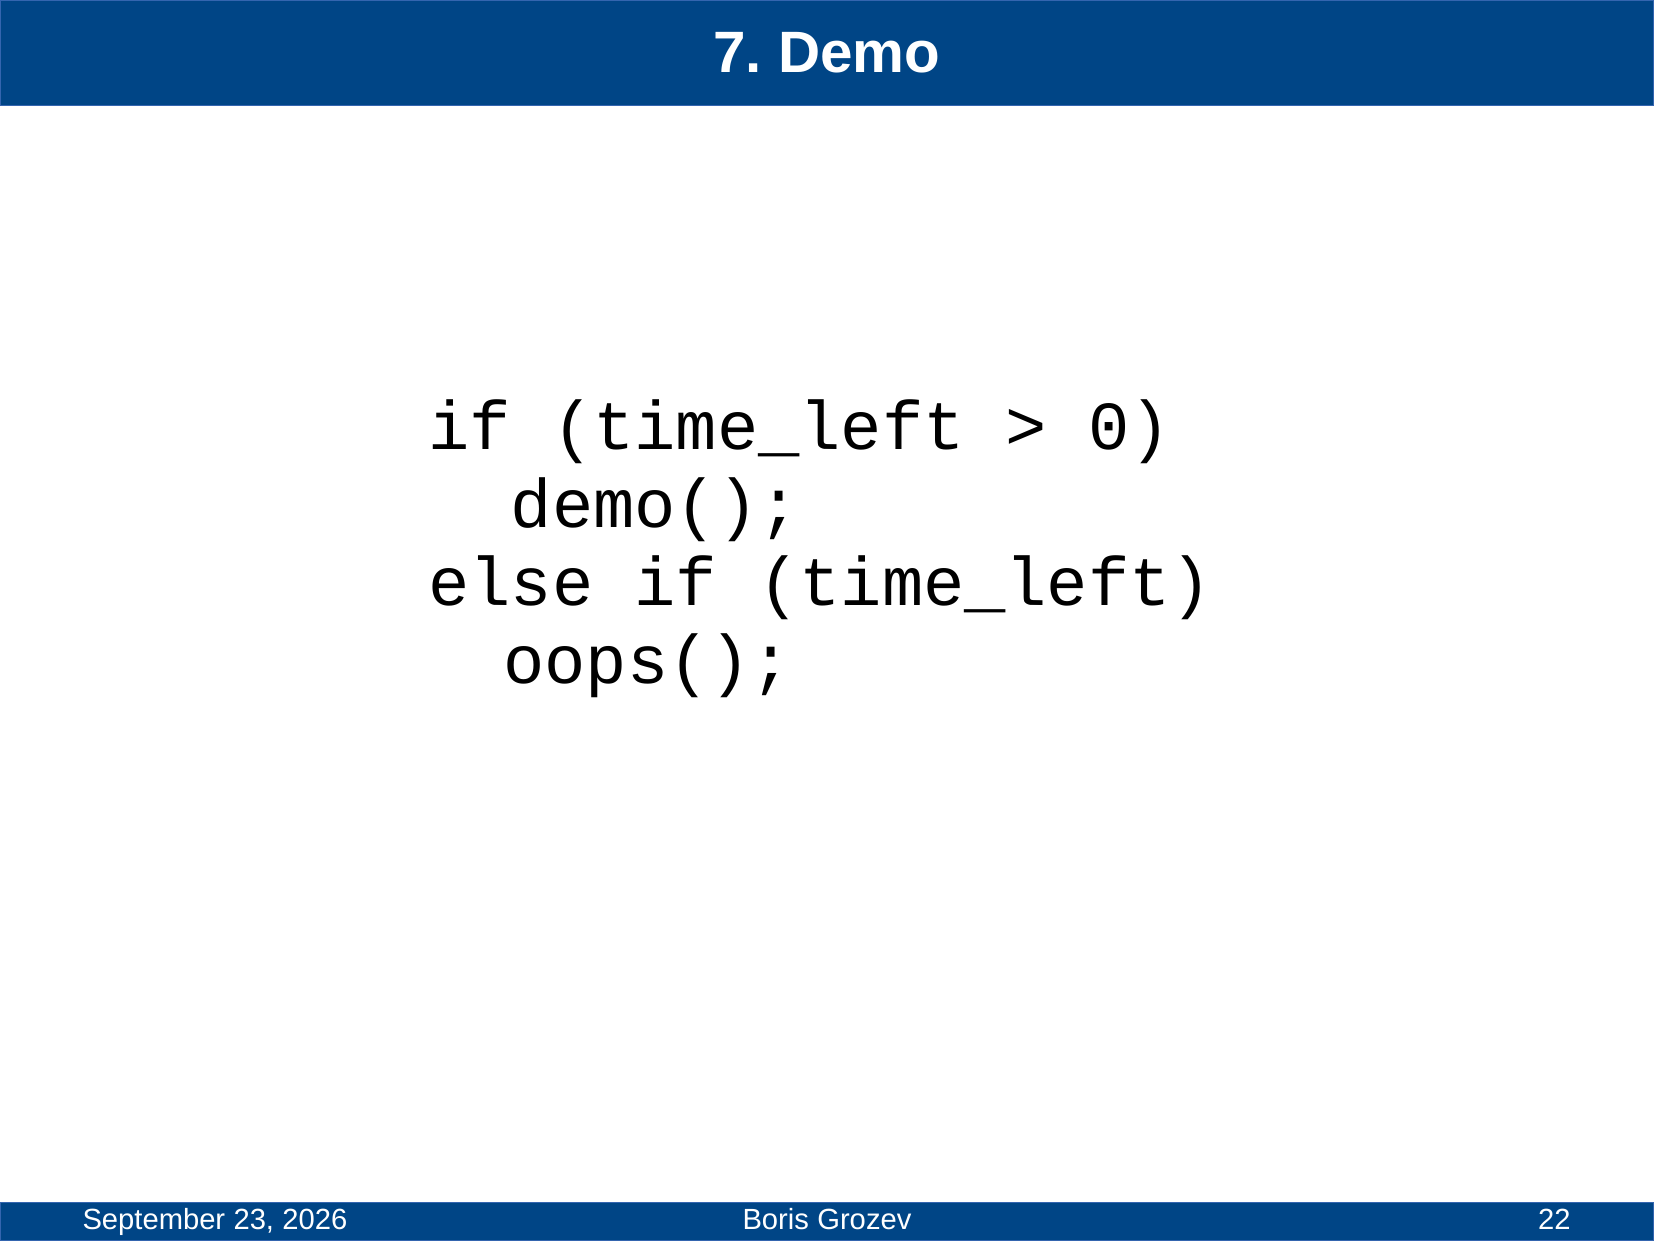

# 7. Demo
if (time_left > 0)
 demo();
else if (time_left)
	oops();
Boris Grozev
22